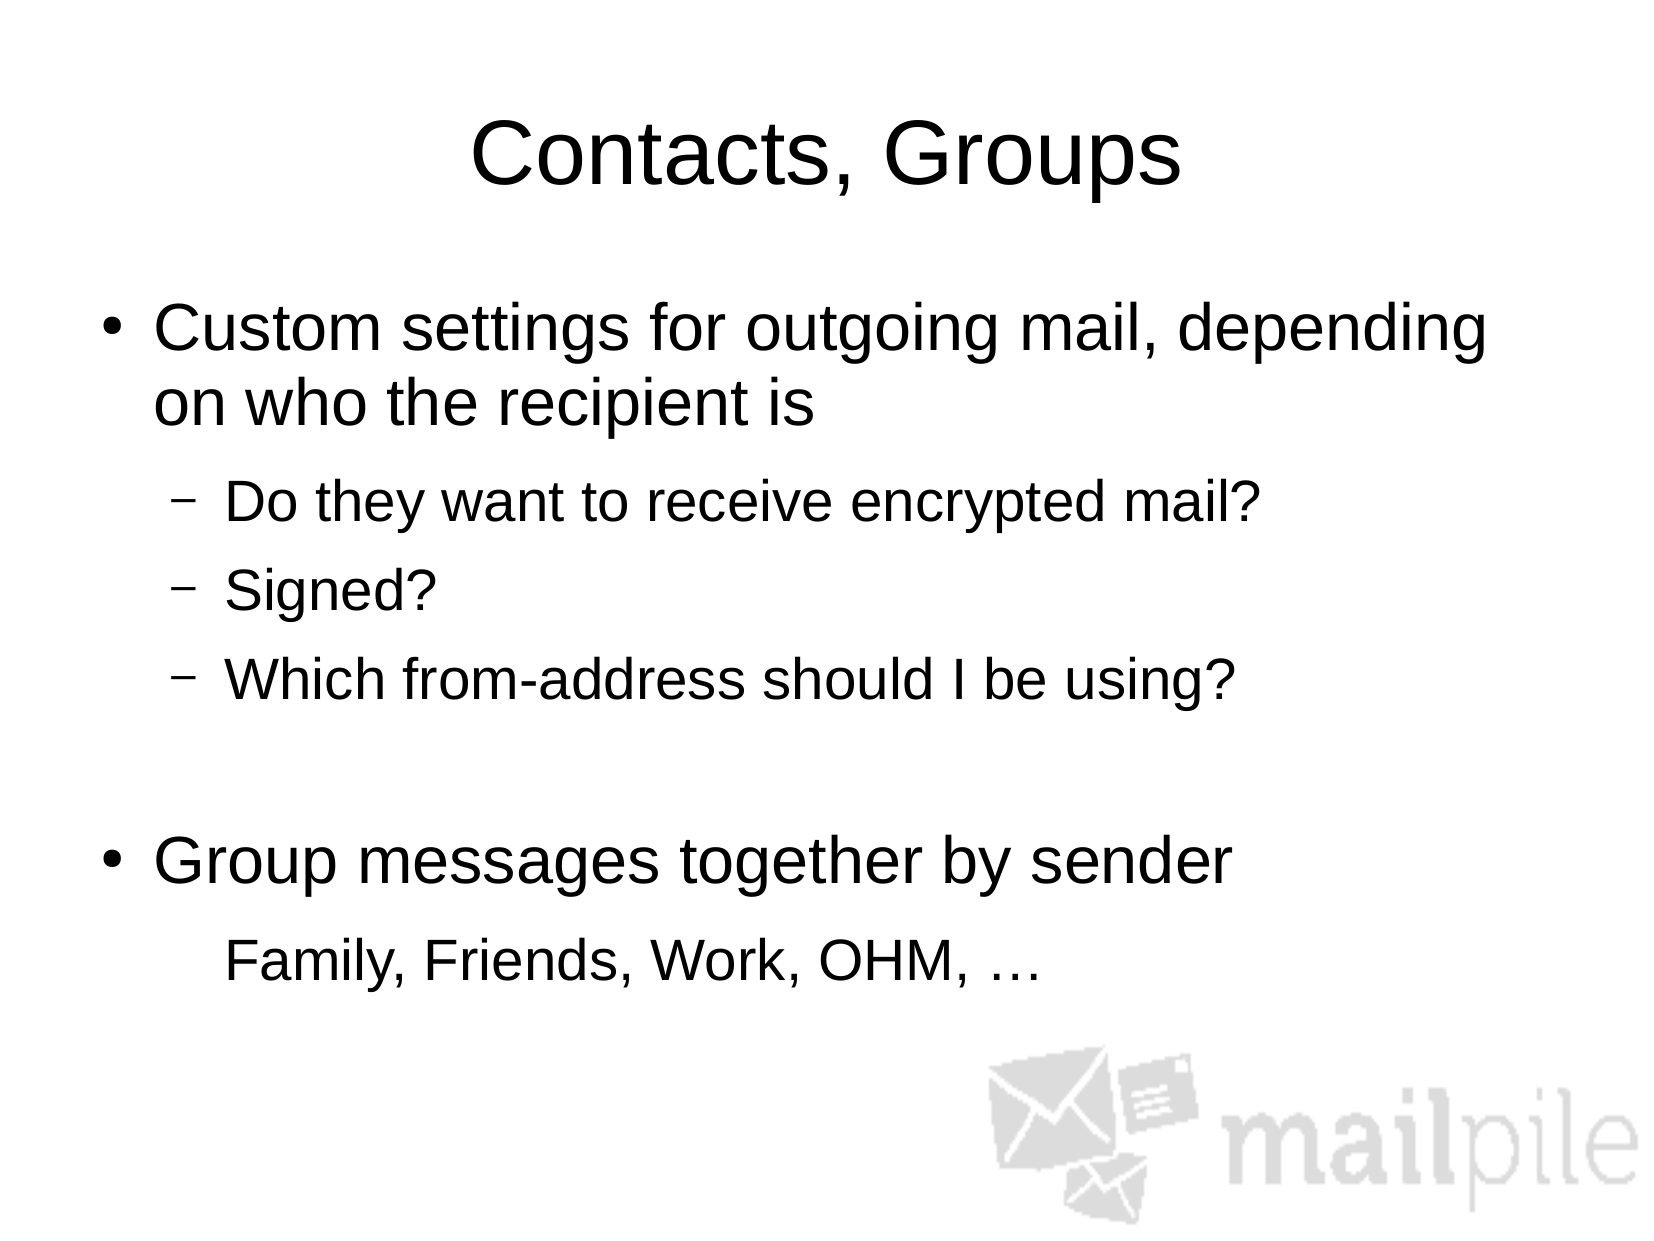

# Contacts, Groups
Custom settings for outgoing mail, depending on who the recipient is
Do they want to receive encrypted mail?
Signed?
Which from-address should I be using?
Group messages together by sender
Family, Friends, Work, OHM, …